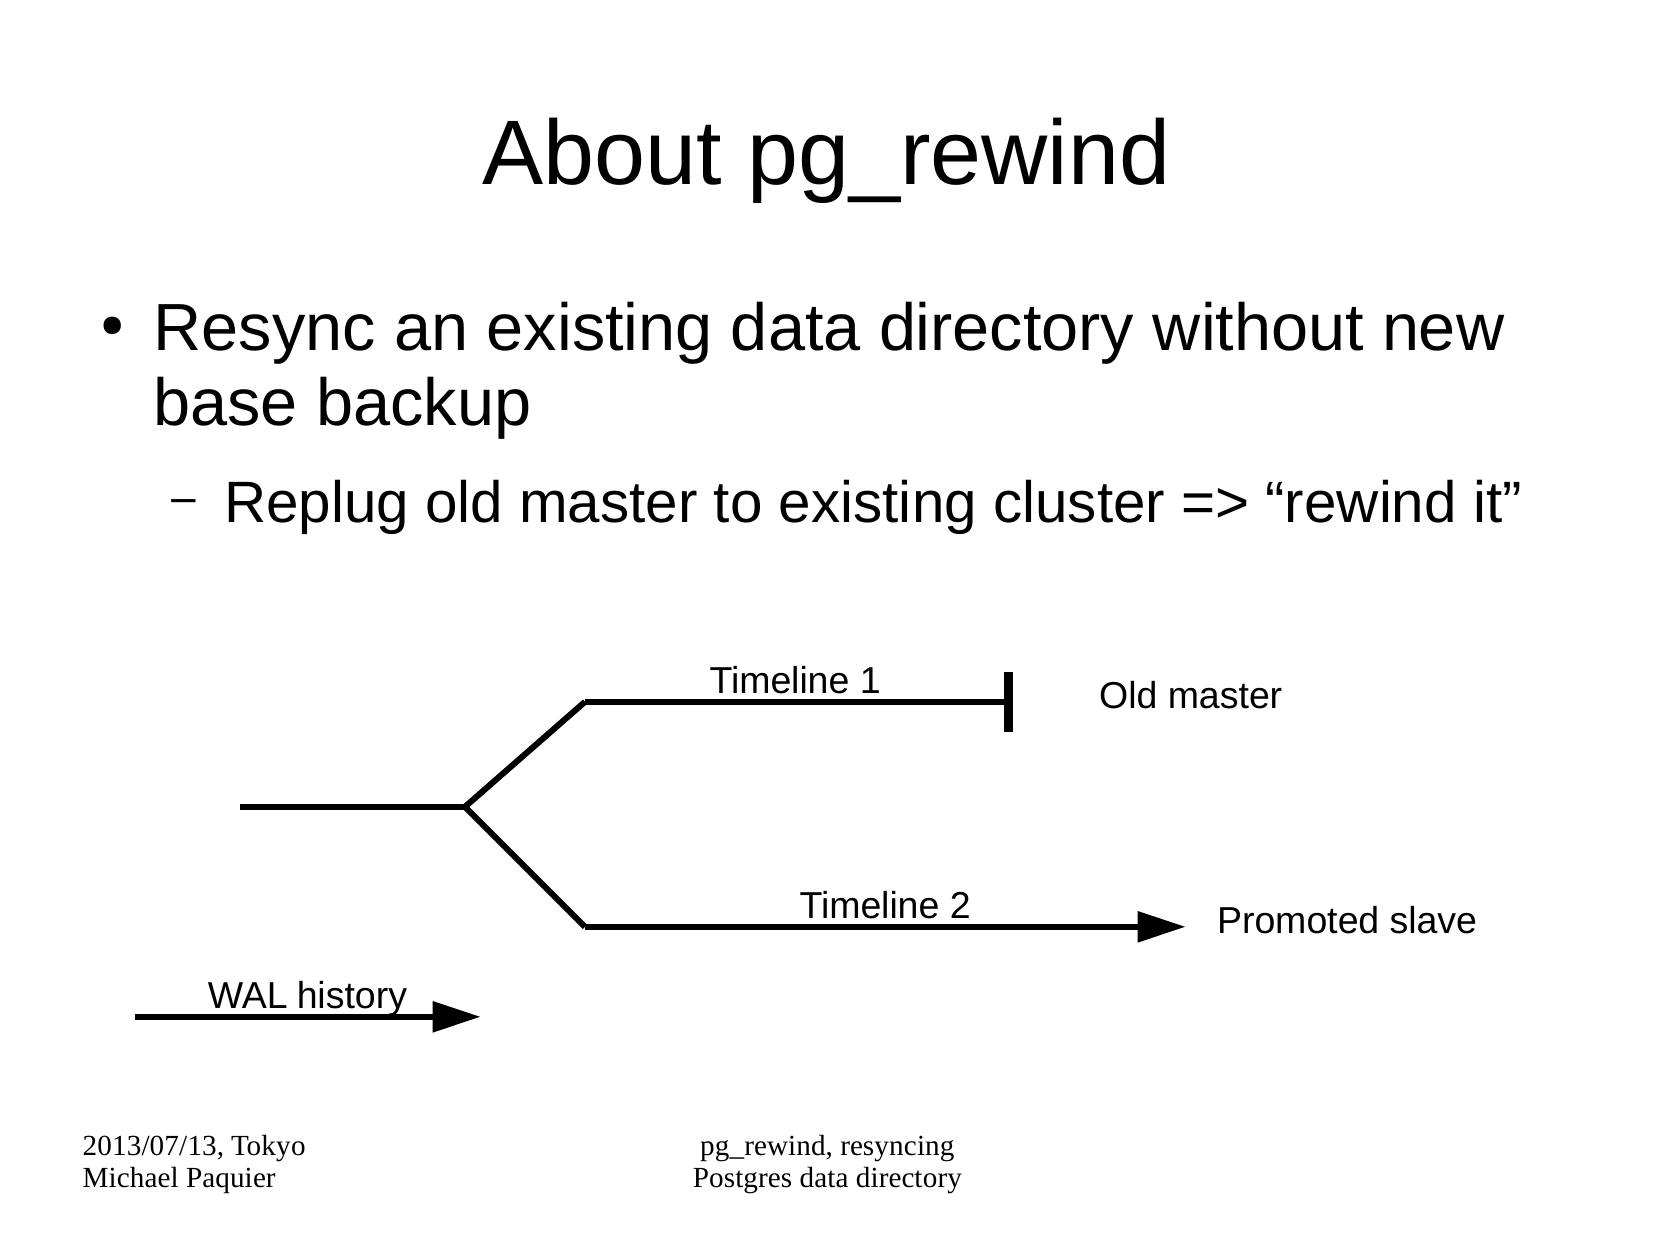

# About pg_rewind
Resync an existing data directory without new base backup
Replug old master to existing cluster => “rewind it”
Old master
Timeline 1
Promoted slave
Timeline 2
WAL history